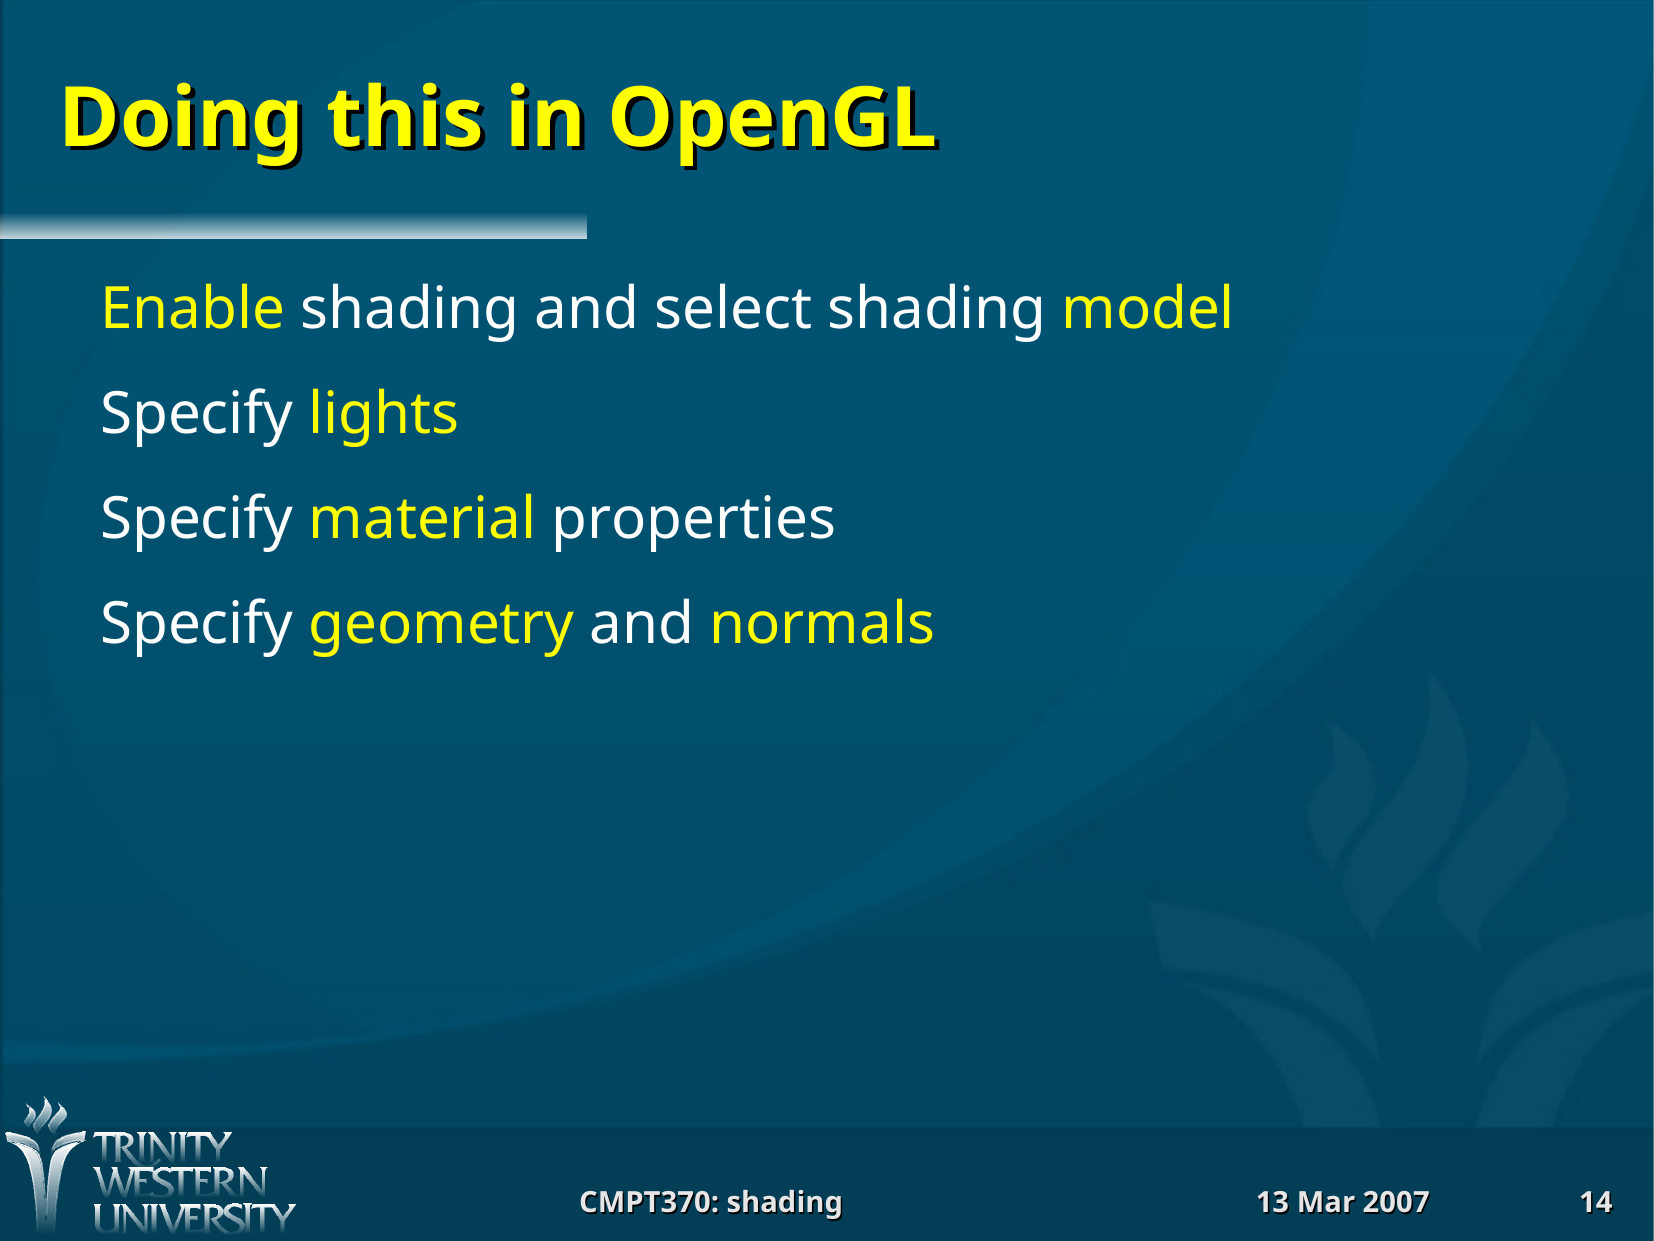

# Doing this in OpenGL
Enable shading and select shading model
Specify lights
Specify material properties
Specify geometry and normals
CMPT370: shading
13 Mar 2007
14